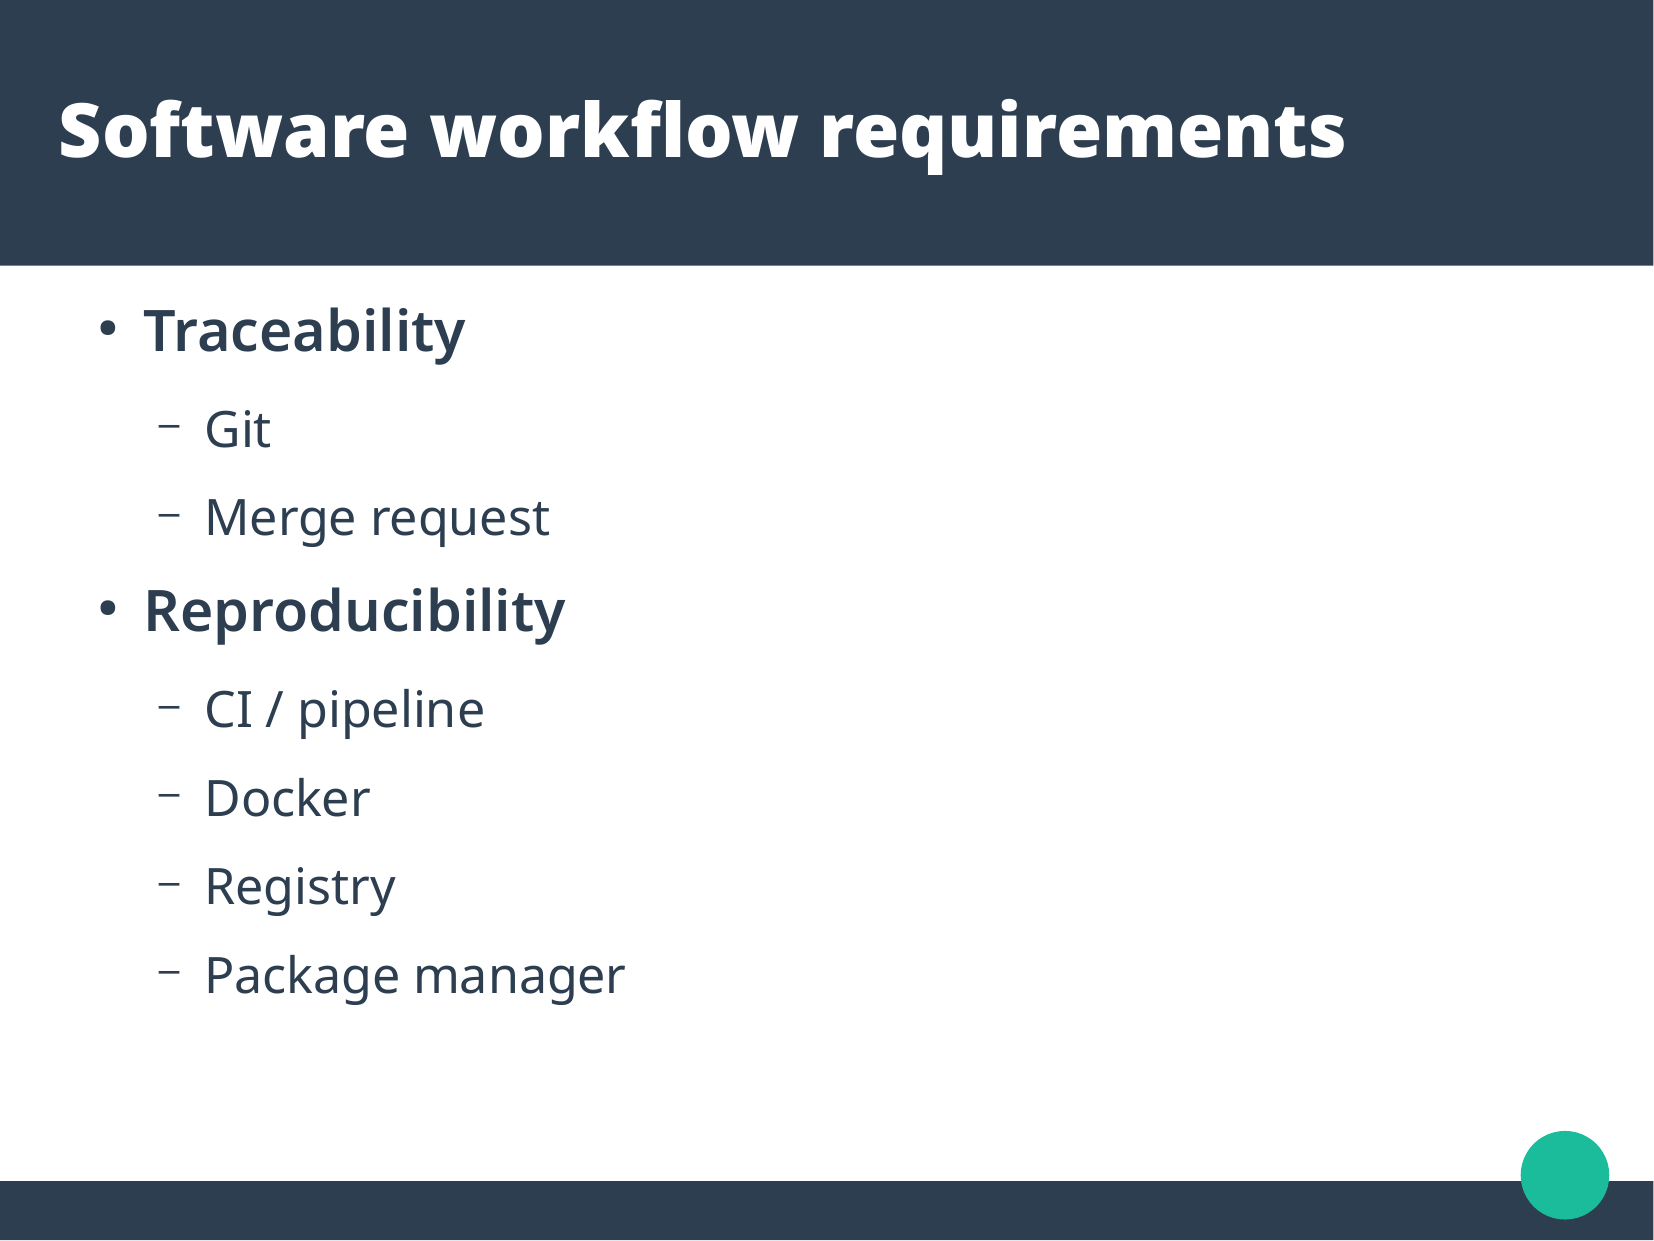

# Software workflow requirements
Traceability
Git
Merge request
Reproducibility
CI / pipeline
Docker
Registry
Package manager